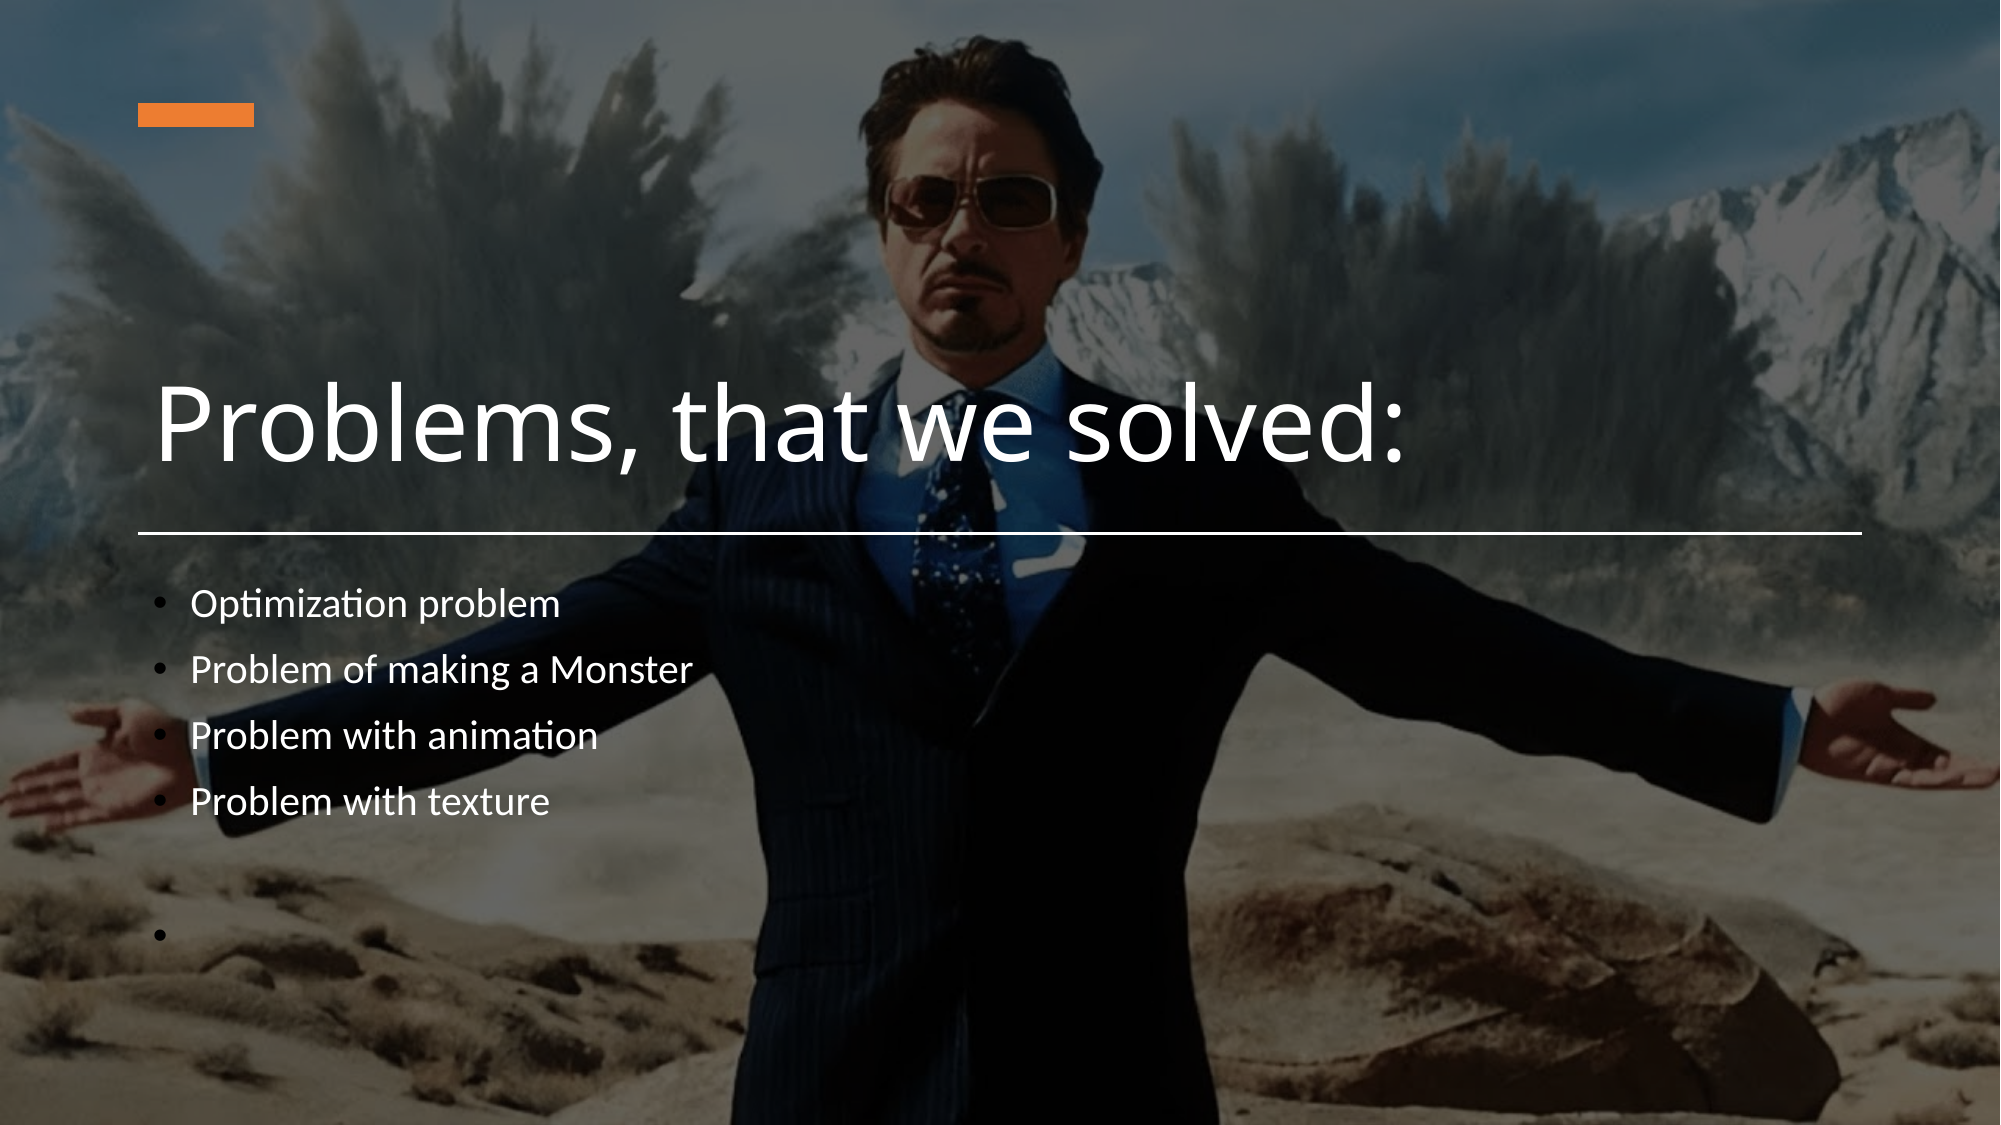

# Problems, that we solved:
Optimization problem
Problem of making a Monster
Problem with animation
Problem with texture